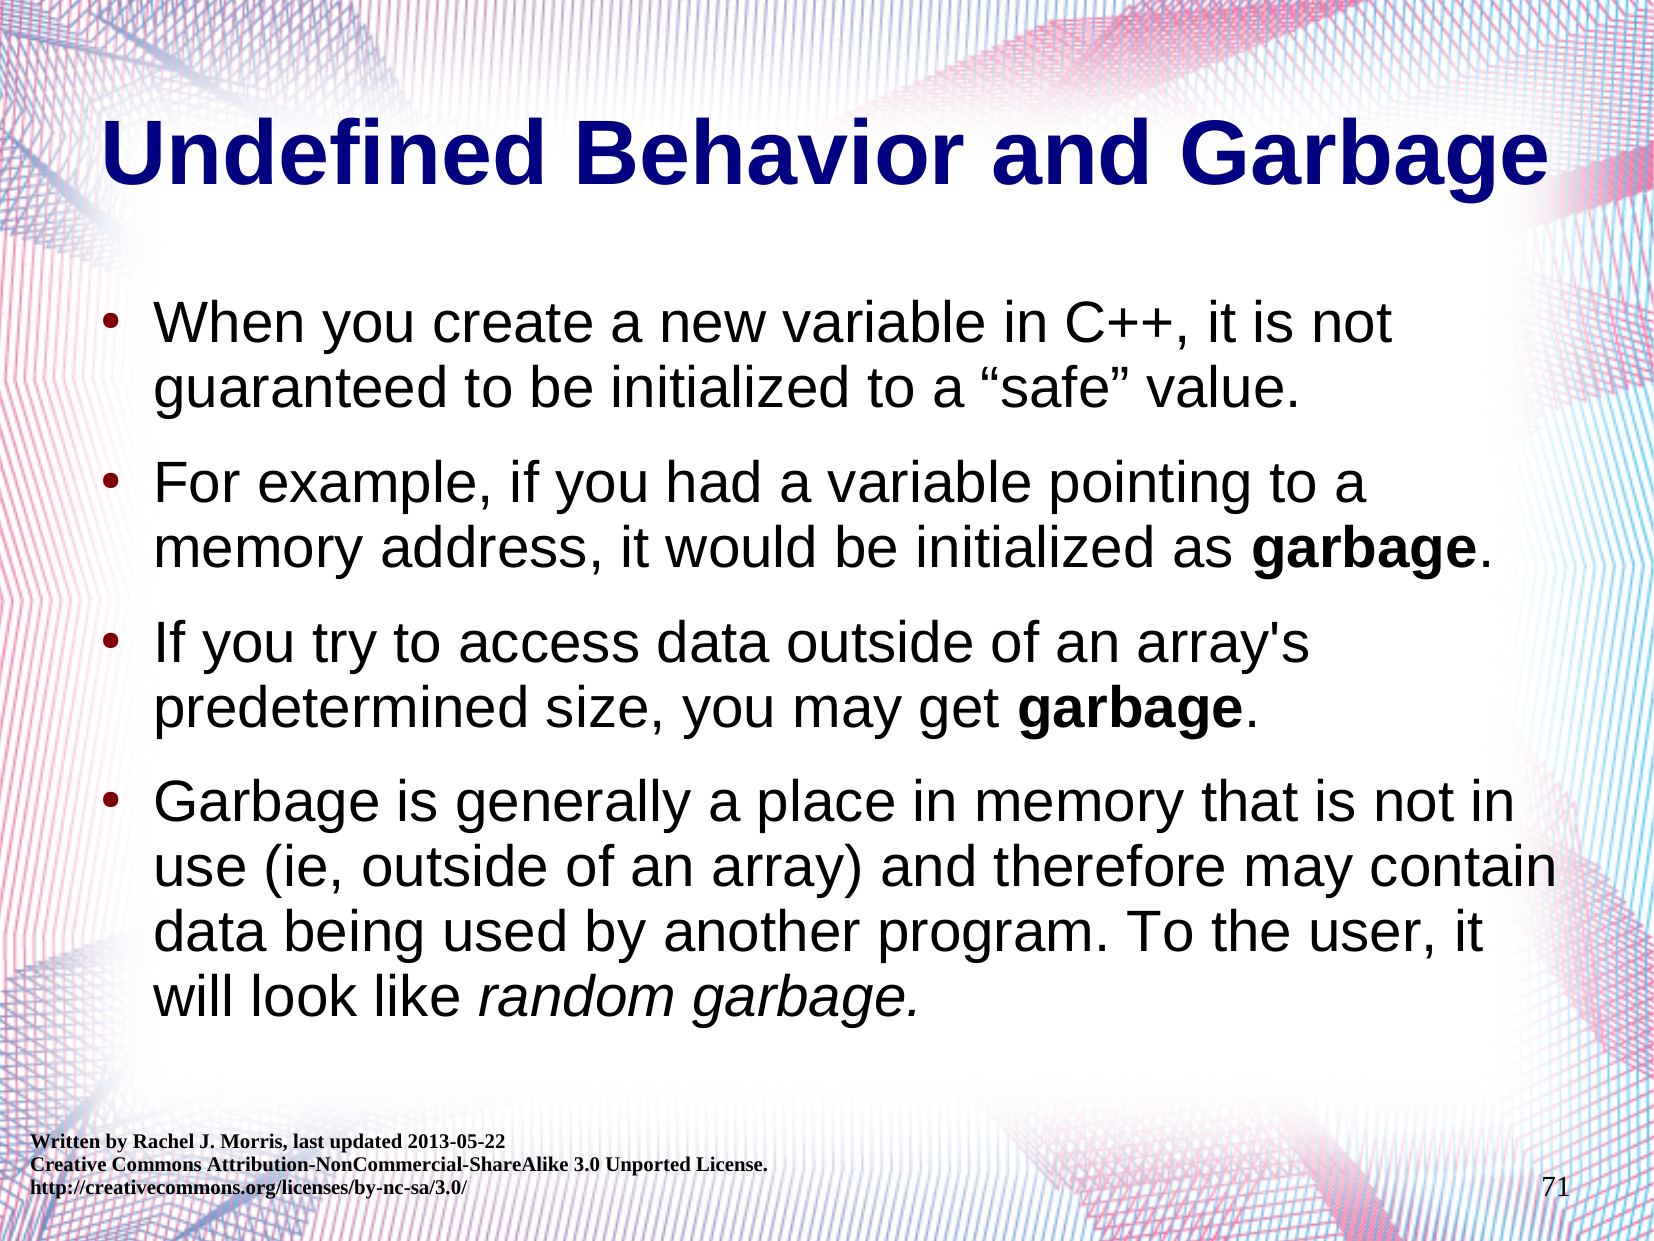

# Undefined Behavior and Garbage
When you create a new variable in C++, it is not guaranteed to be initialized to a “safe” value.
For example, if you had a variable pointing to a memory address, it would be initialized as garbage.
If you try to access data outside of an array's predetermined size, you may get garbage.
Garbage is generally a place in memory that is not in use (ie, outside of an array) and therefore may contain data being used by another program. To the user, it will look like random garbage.
71